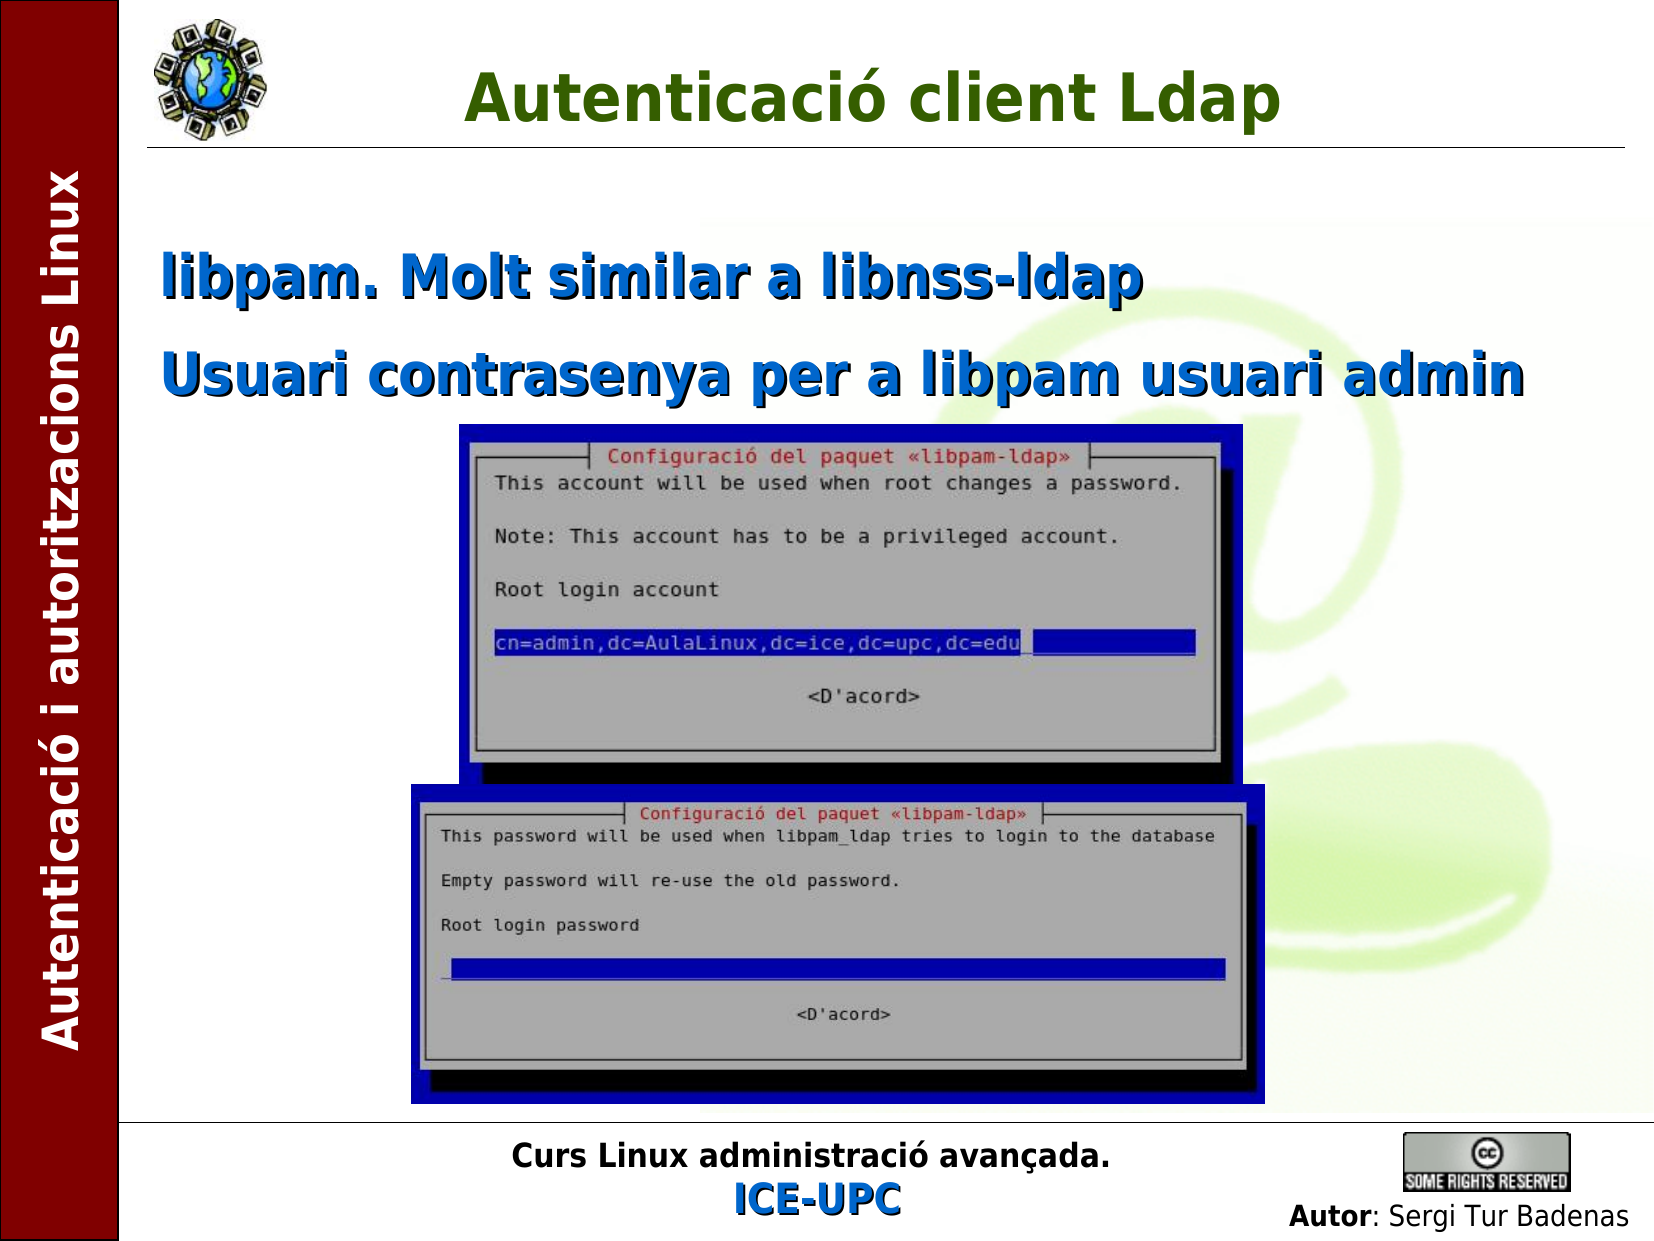

# Autenticació client Ldap
libpam. Molt similar a libnss-ldap
Usuari contrasenya per a libpam usuari admin